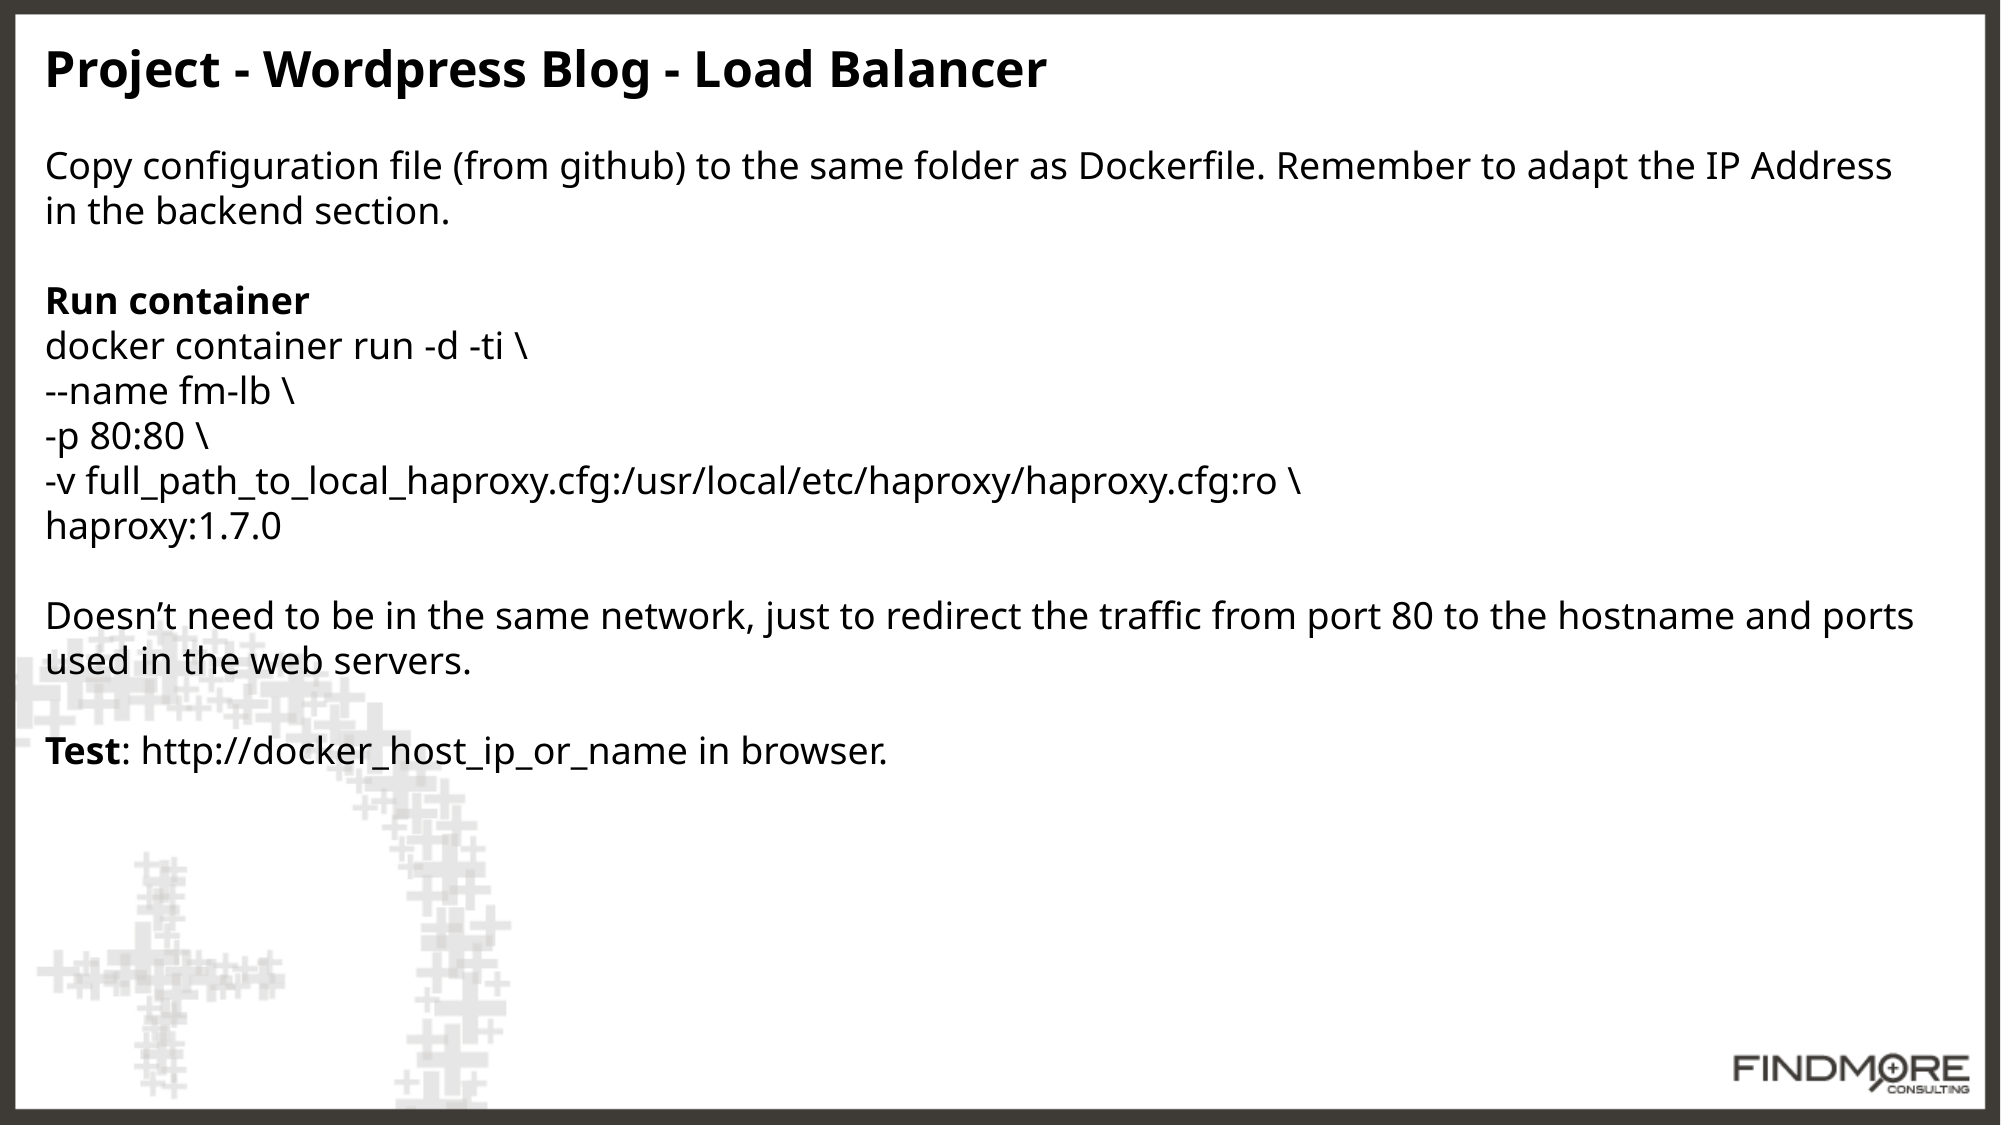

Project - Wordpress Blog - Load Balancer
Copy configuration file (from github) to the same folder as Dockerfile. Remember to adapt the IP Address in the backend section.
Run container
docker container run -d -ti \
--name fm-lb \
-p 80:80 \
-v full_path_to_local_haproxy.cfg:/usr/local/etc/haproxy/haproxy.cfg:ro \
haproxy:1.7.0
Doesn’t need to be in the same network, just to redirect the traffic from port 80 to the hostname and ports used in the web servers.
Test: http://docker_host_ip_or_name in browser.